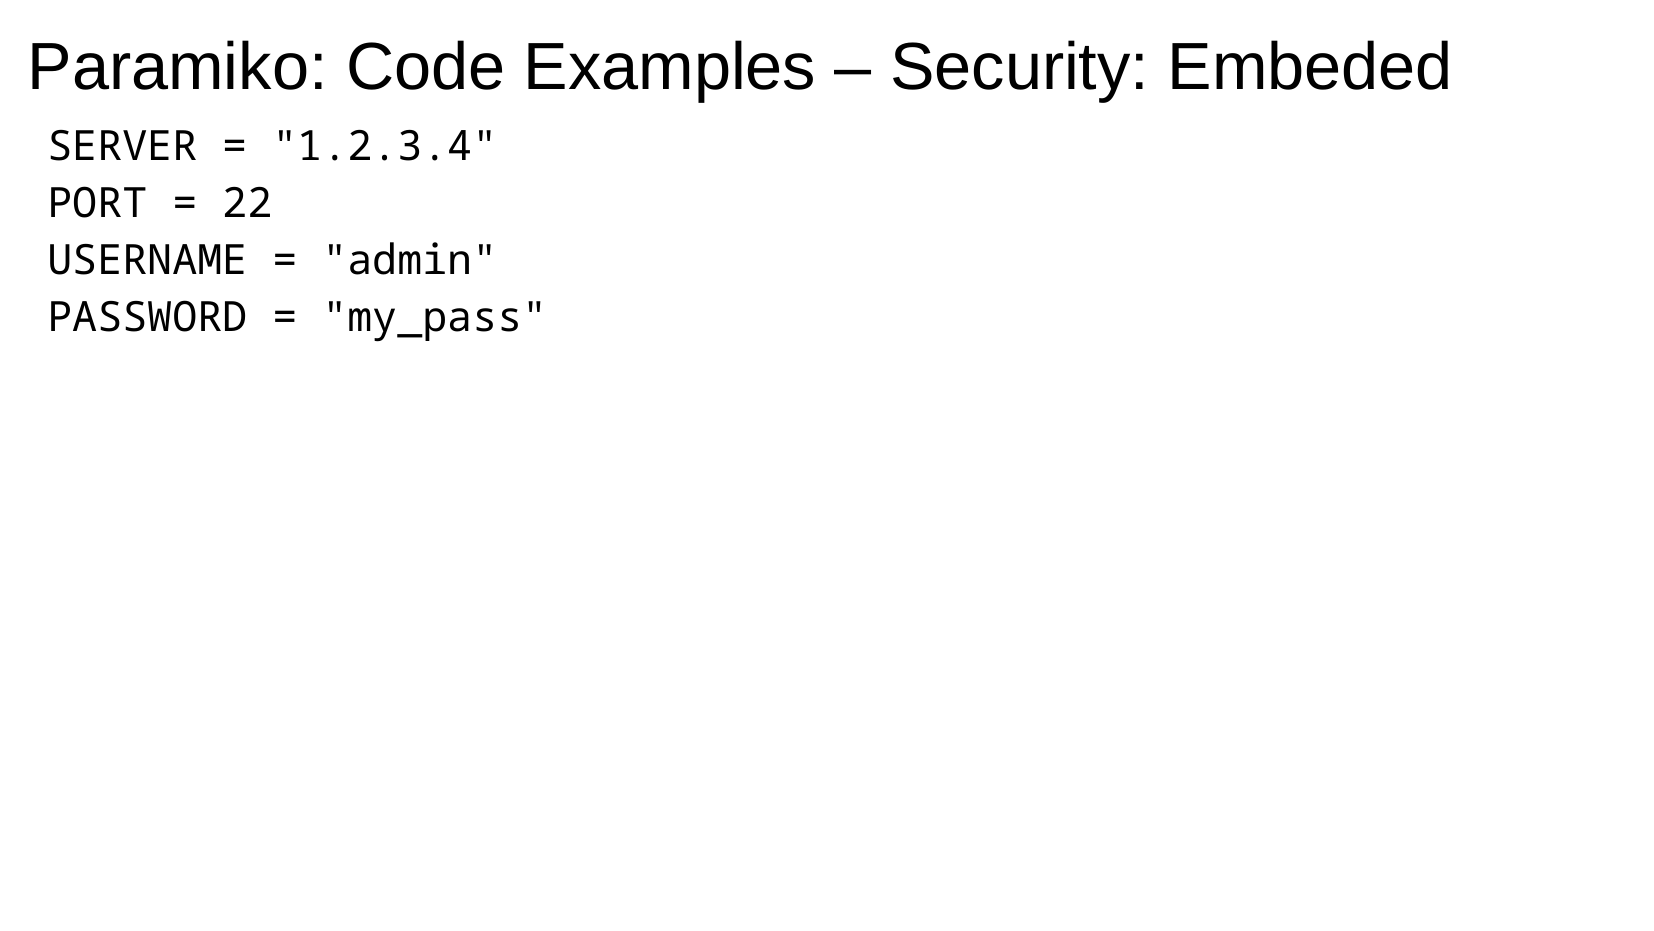

# Paramiko: Code Examples – Security: Embeded
SERVER = "1.2.3.4"
PORT = 22
USERNAME = "admin"
PASSWORD = "my_pass"